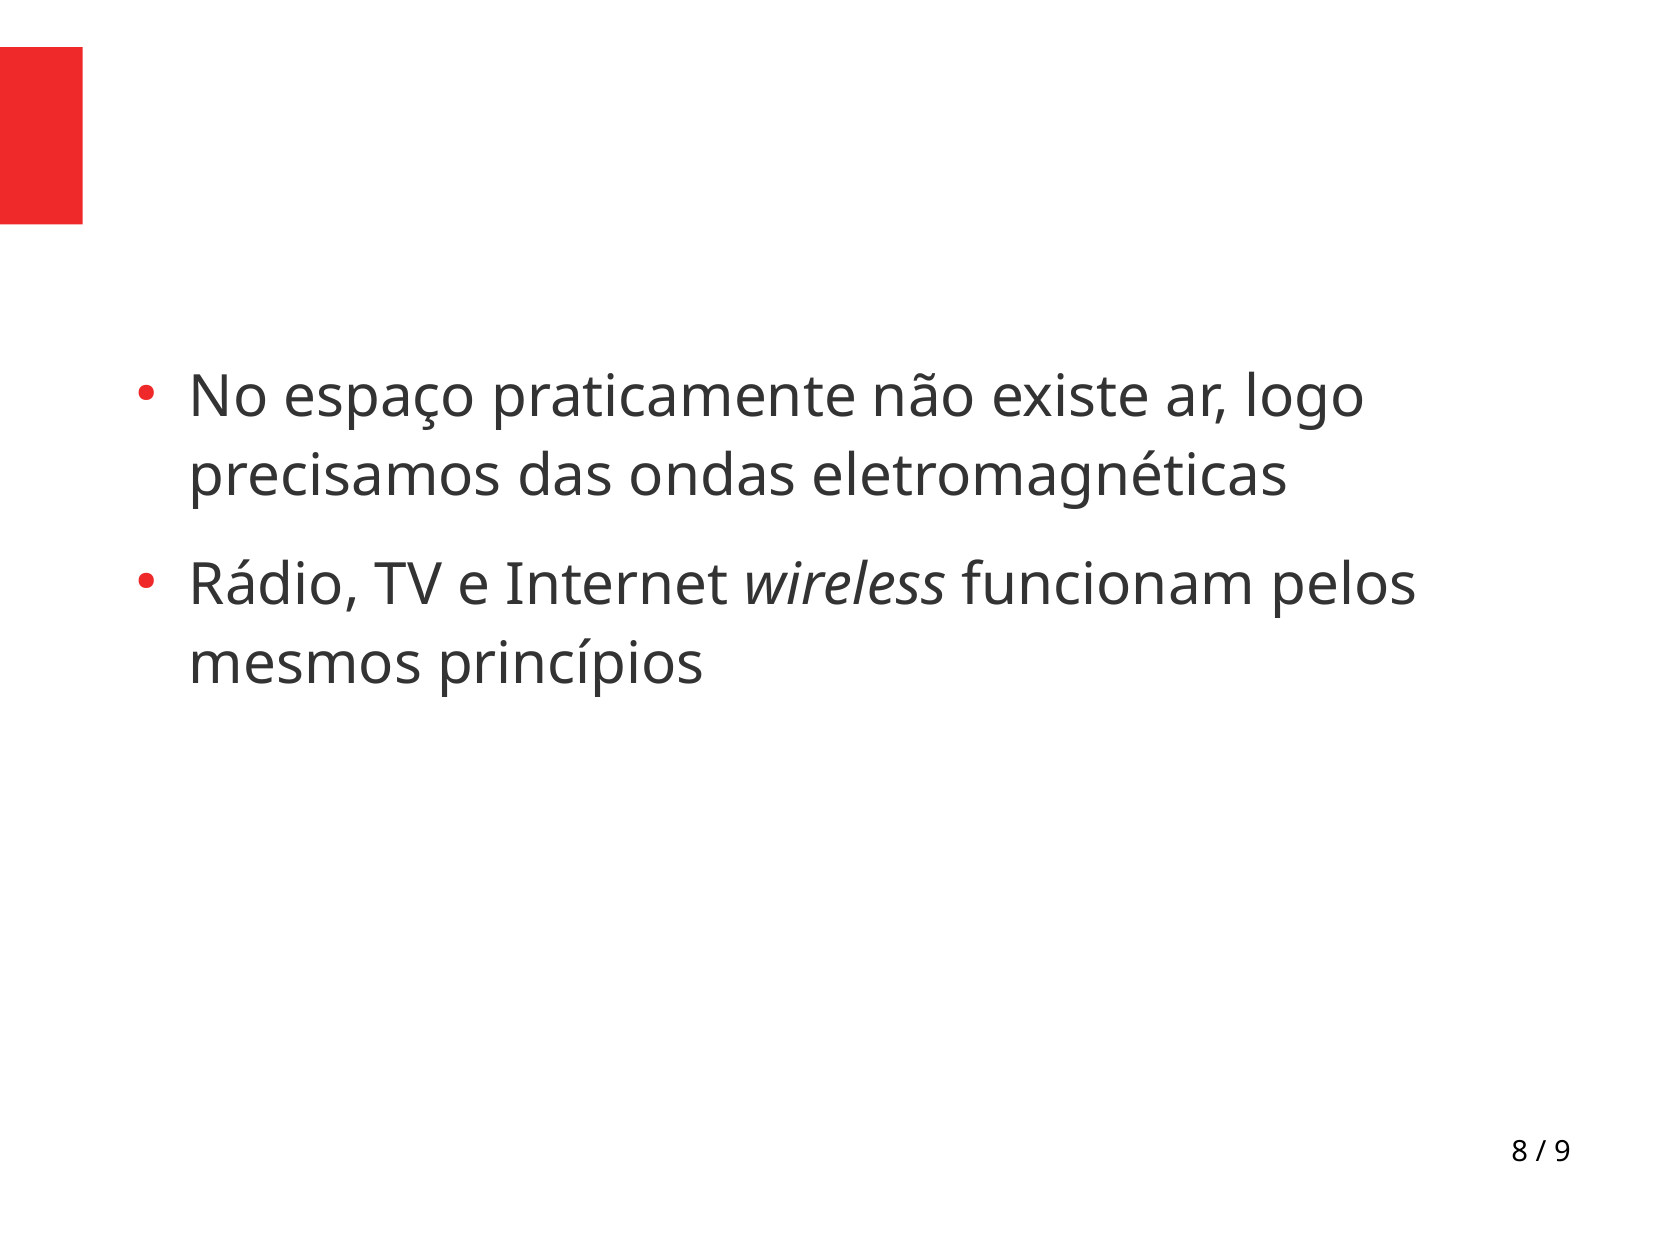

#
No espaço praticamente não existe ar, logo precisamos das ondas eletromagnéticas
Rádio, TV e Internet wireless funcionam pelos mesmos princípios
8